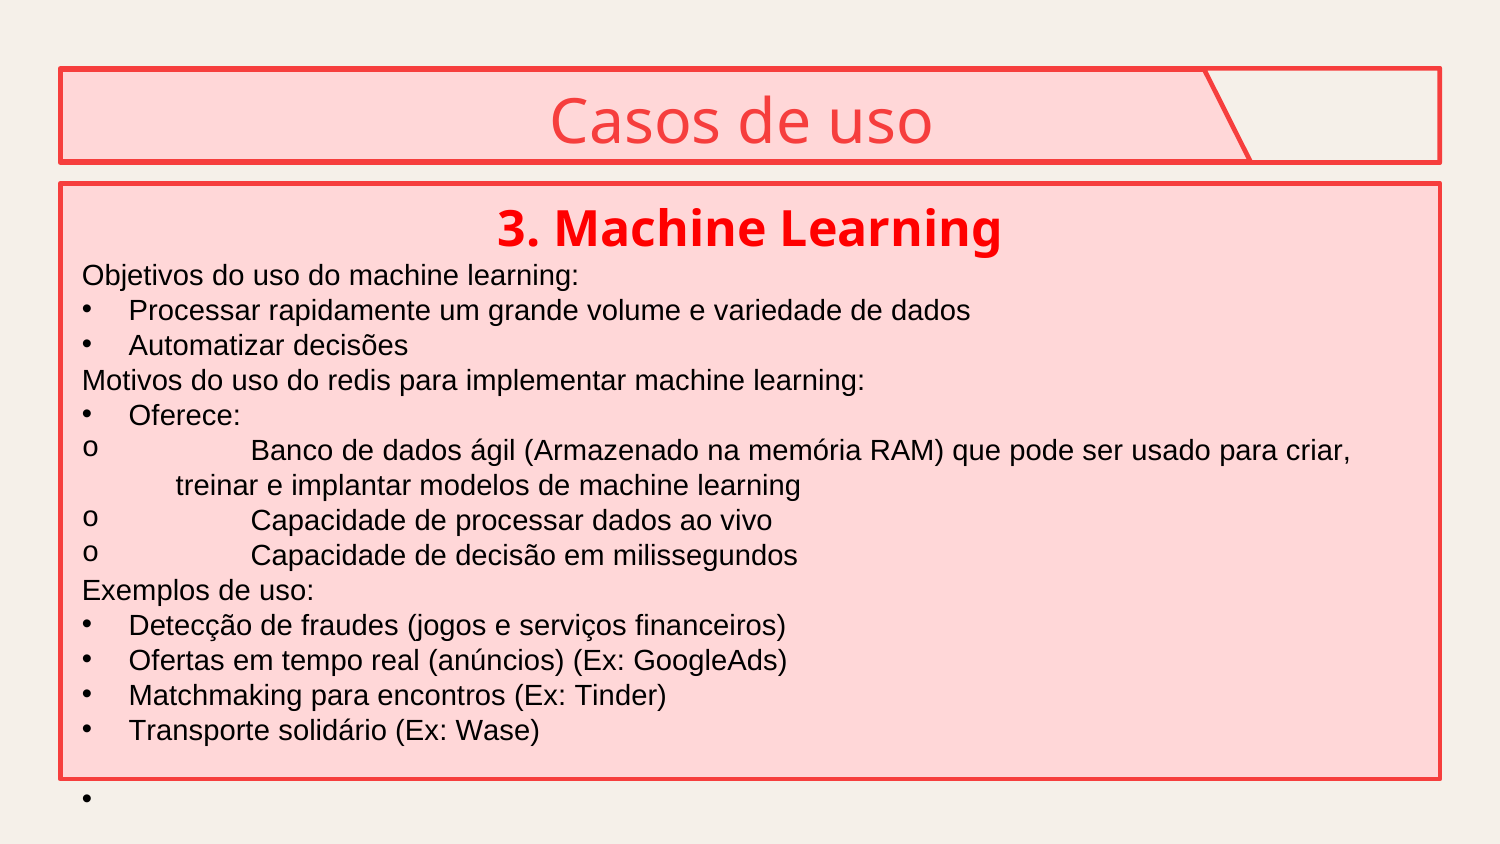

# Casos de uso
3. Machine Learning
Objetivos do uso do machine learning:
Processar rapidamente um grande volume e variedade de dados
Automatizar decisões
Motivos do uso do redis para implementar machine learning:
Oferece:
	Banco de dados ágil (Armazenado na memória RAM) que pode ser usado para criar, treinar e implantar modelos de machine learning
	Capacidade de processar dados ao vivo
	Capacidade de decisão em milissegundos
Exemplos de uso:
Detecção de fraudes (jogos e serviços financeiros)
Ofertas em tempo real (anúncios) (Ex: GoogleAds)
Matchmaking para encontros (Ex: Tinder)
Transporte solidário (Ex: Wase)